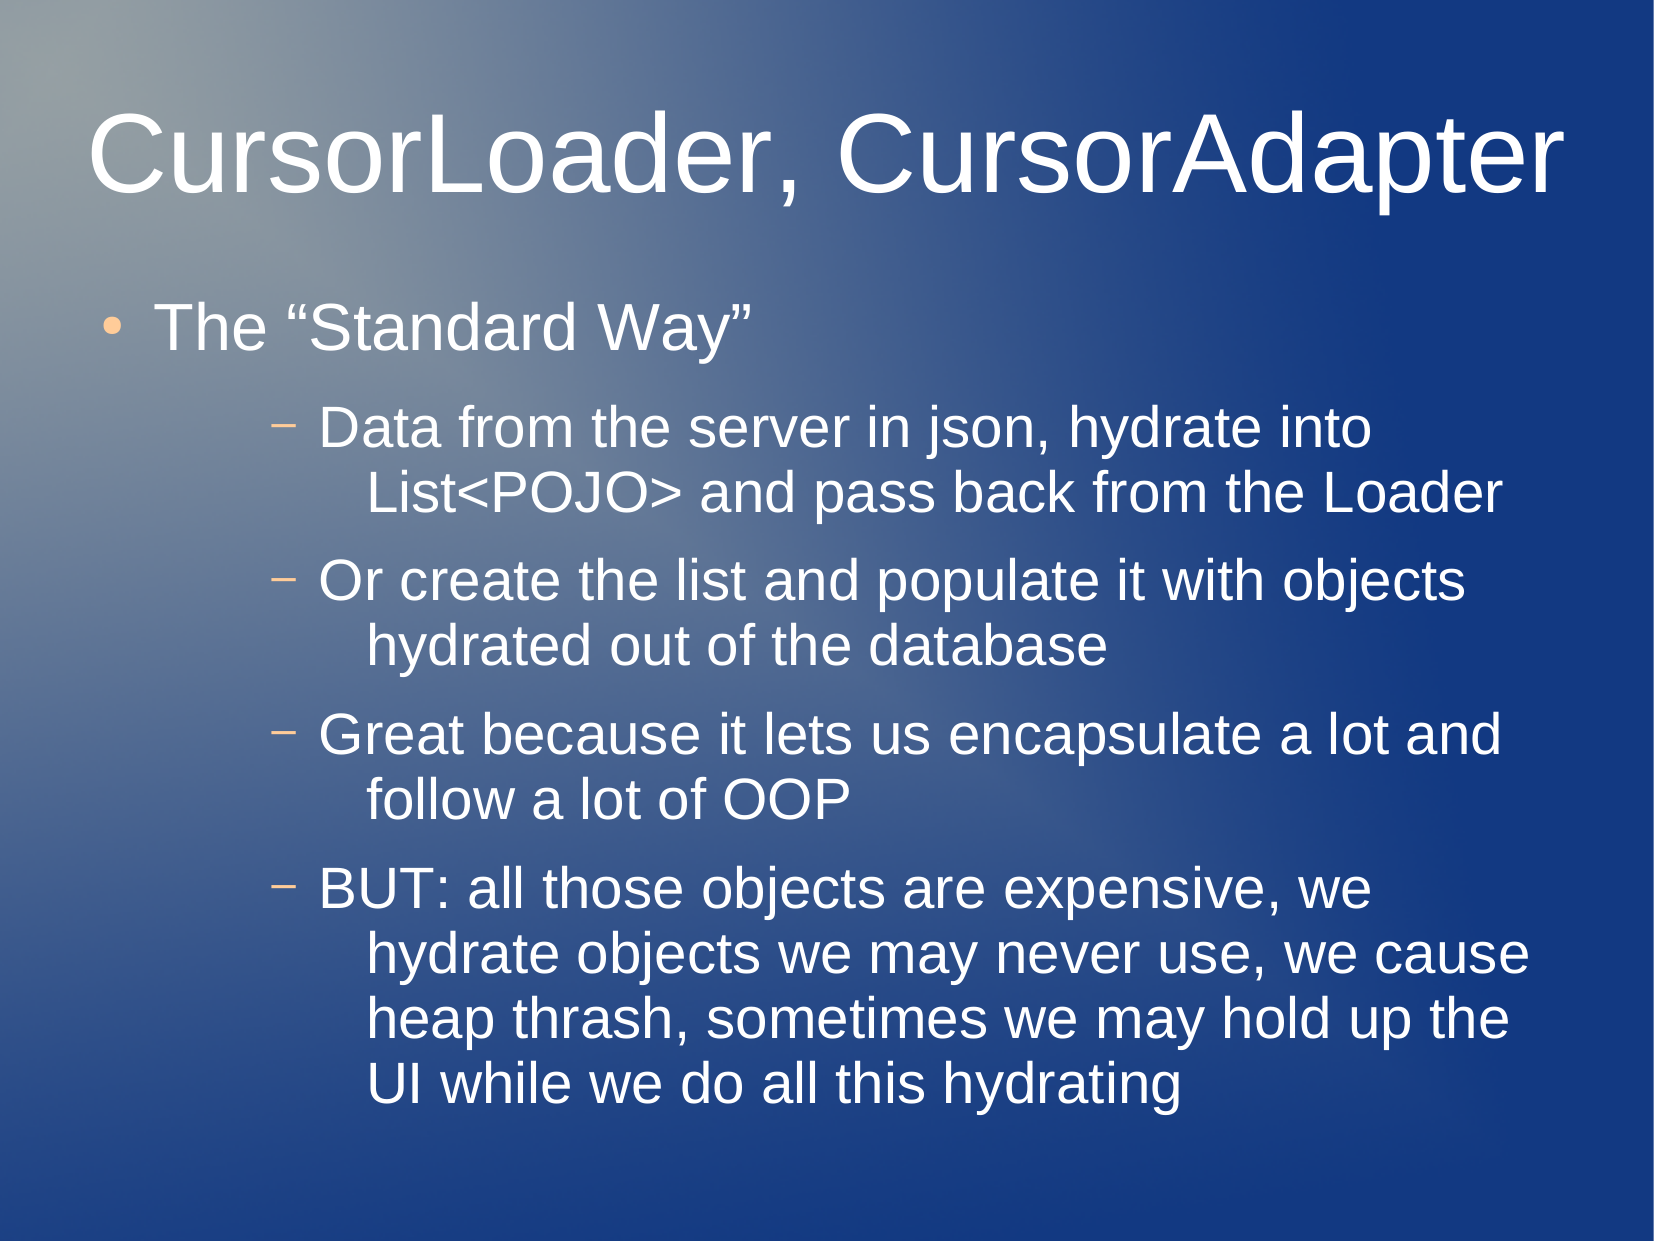

# CursorLoader, CursorAdapter
The “Standard Way”
Data from the server in json, hydrate into List<POJO> and pass back from the Loader
Or create the list and populate it with objects hydrated out of the database
Great because it lets us encapsulate a lot and follow a lot of OOP
BUT: all those objects are expensive, we hydrate objects we may never use, we cause heap thrash, sometimes we may hold up the UI while we do all this hydrating